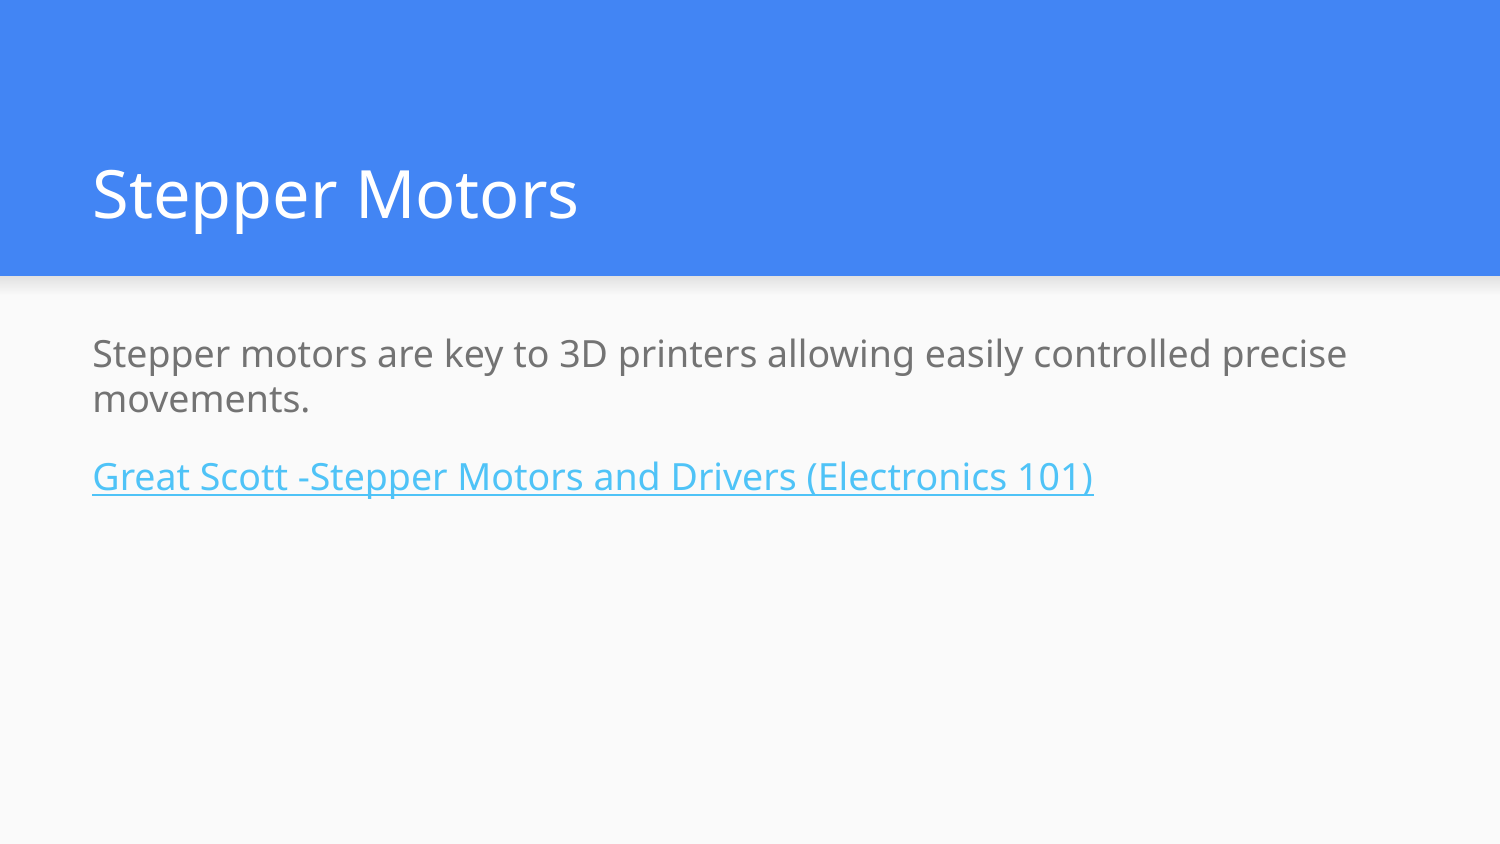

# Stepper Motors
Stepper motors are key to 3D printers allowing easily controlled precise movements.
Great Scott -Stepper Motors and Drivers (Electronics 101)